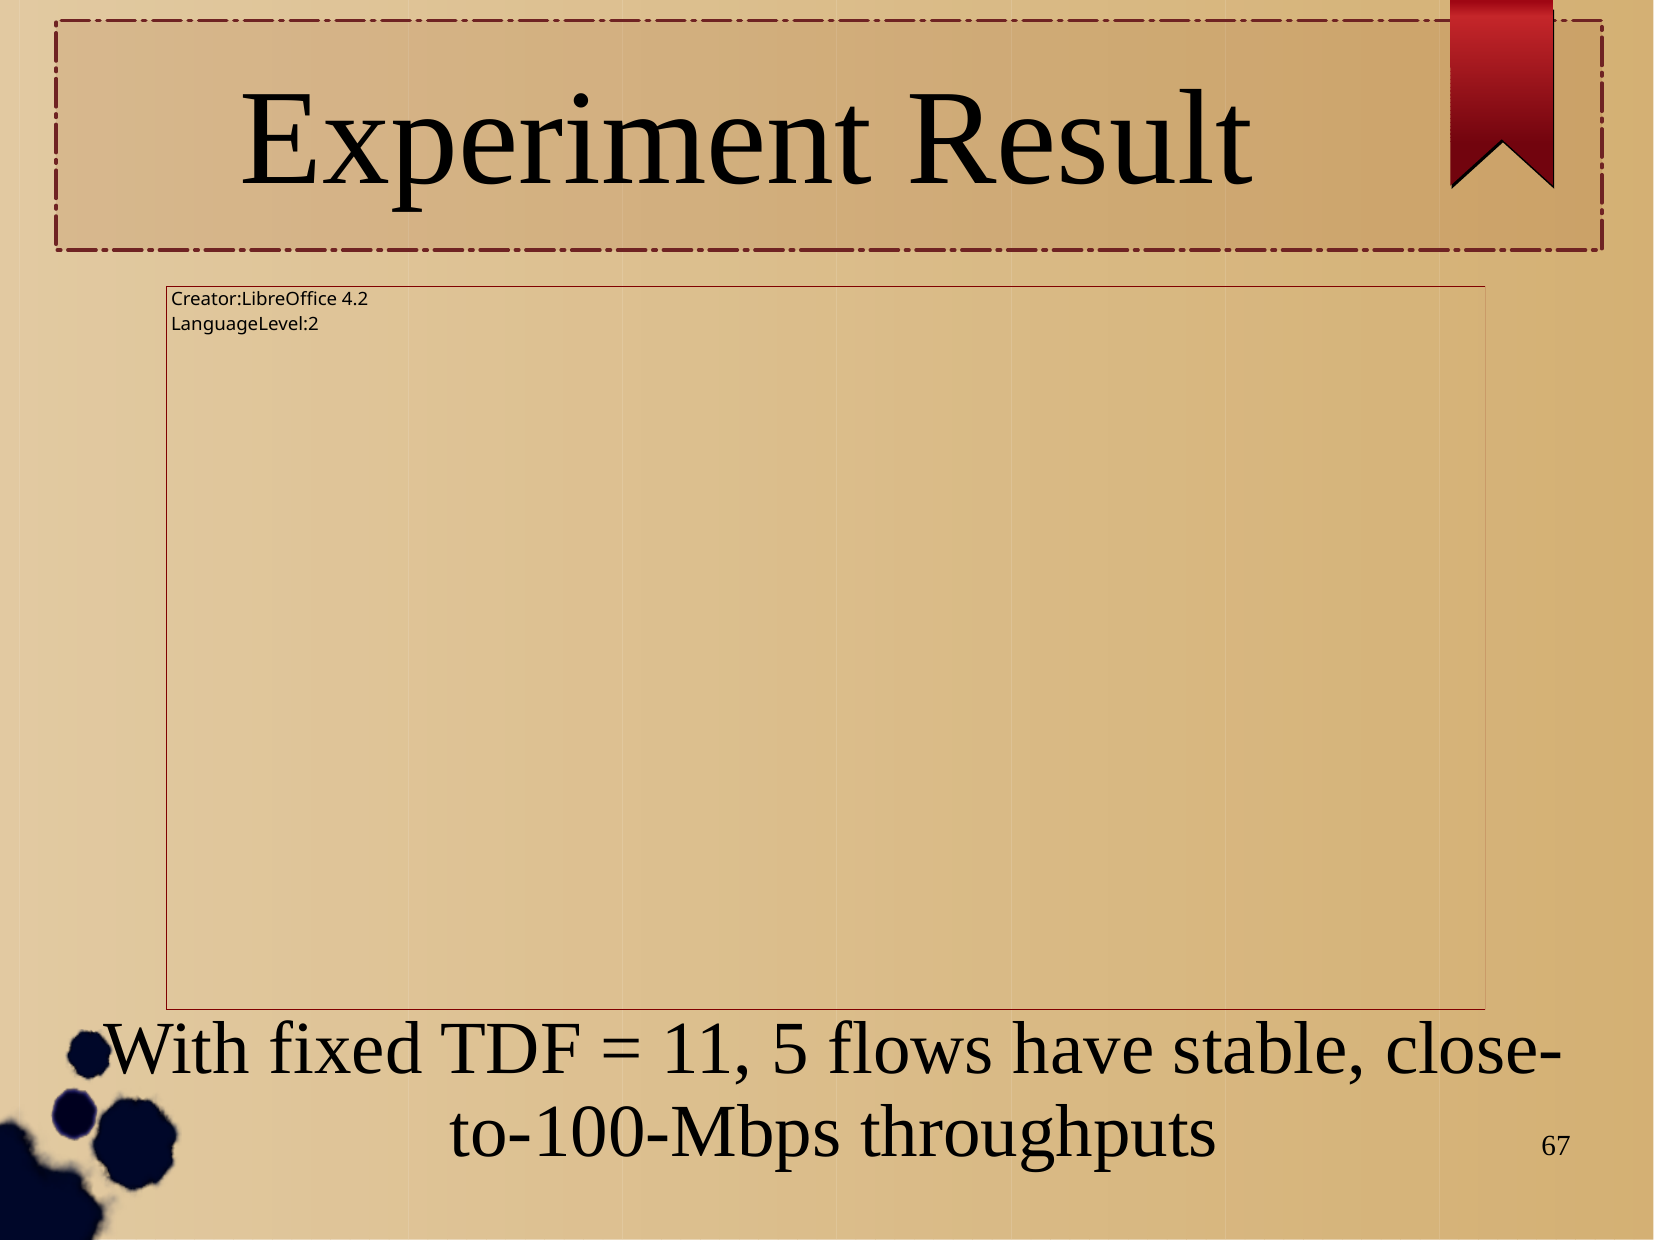

# Experiment Result
With fixed TDF = 11, 5 flows have stable, close-to-100-Mbps throughputs
67